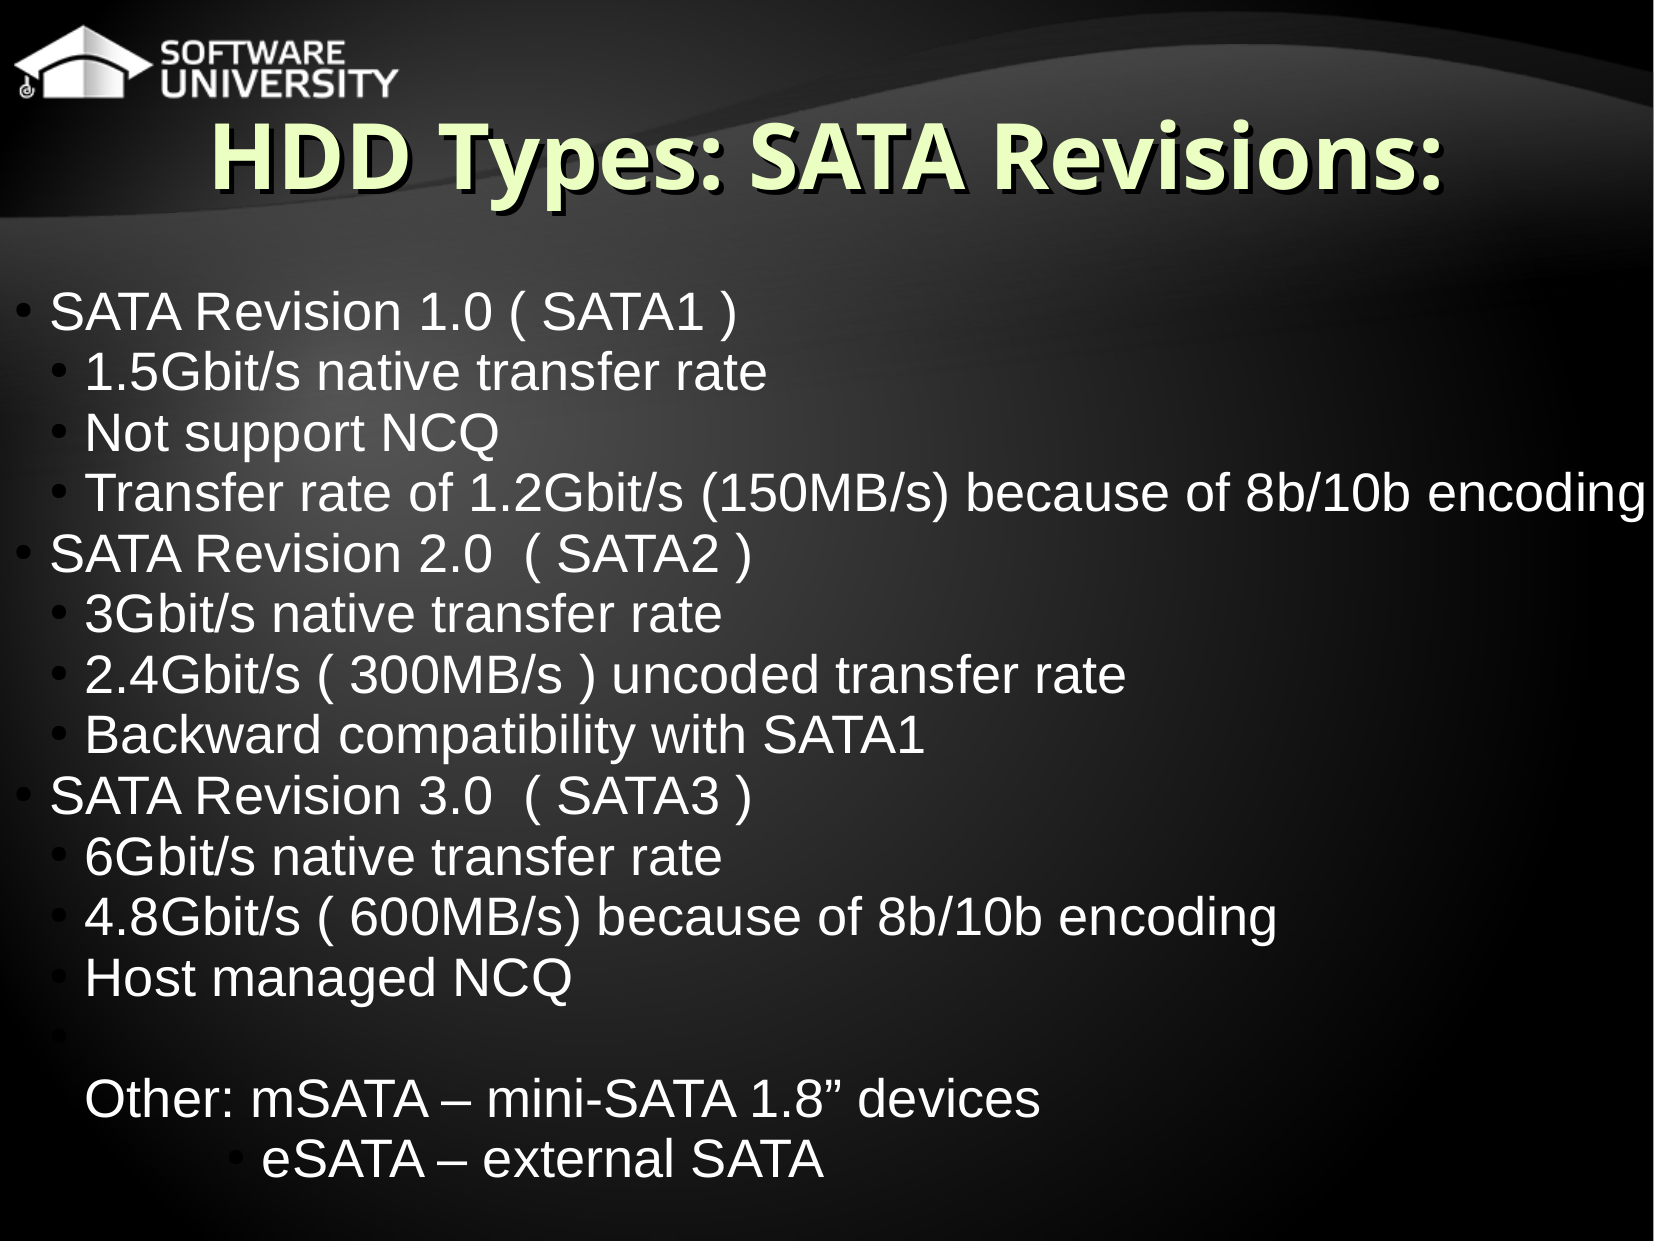

# HDD Types: SATA Revisions:
SATA Revision 1.0 ( SATA1 )
1.5Gbit/s native transfer rate
Not support NCQ
Transfer rate of 1.2Gbit/s (150MB/s) because of 8b/10b encoding
SATA Revision 2.0 ( SATA2 )
3Gbit/s native transfer rate
2.4Gbit/s ( 300MB/s ) uncoded transfer rate
Backward compatibility with SATA1
SATA Revision 3.0 ( SATA3 )
6Gbit/s native transfer rate
4.8Gbit/s ( 600MB/s) because of 8b/10b encoding
Host managed NCQ
Other: mSATA – mini-SATA 1.8” devices
eSATA – external SATA